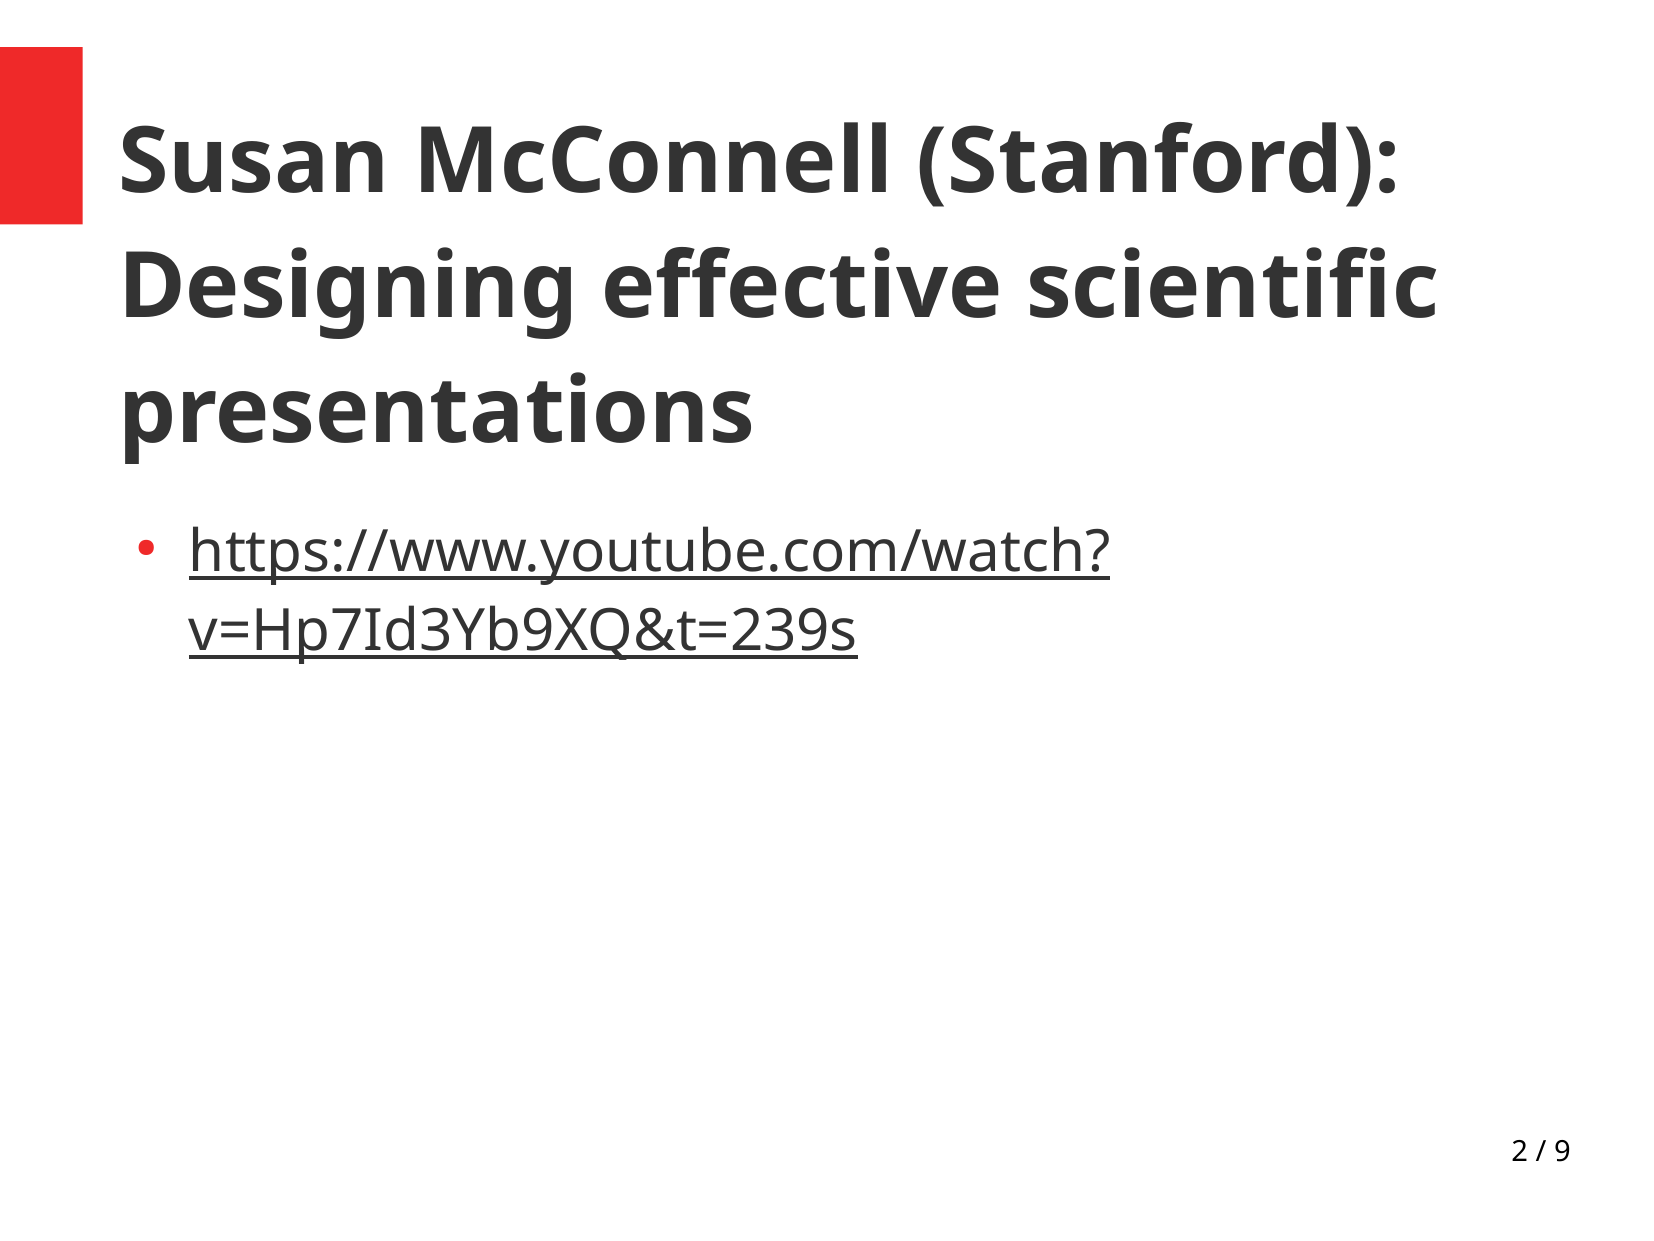

# Susan McConnell (Stanford): Designing effective scientific presentations
https://www.youtube.com/watch?v=Hp7Id3Yb9XQ&t=239s
2